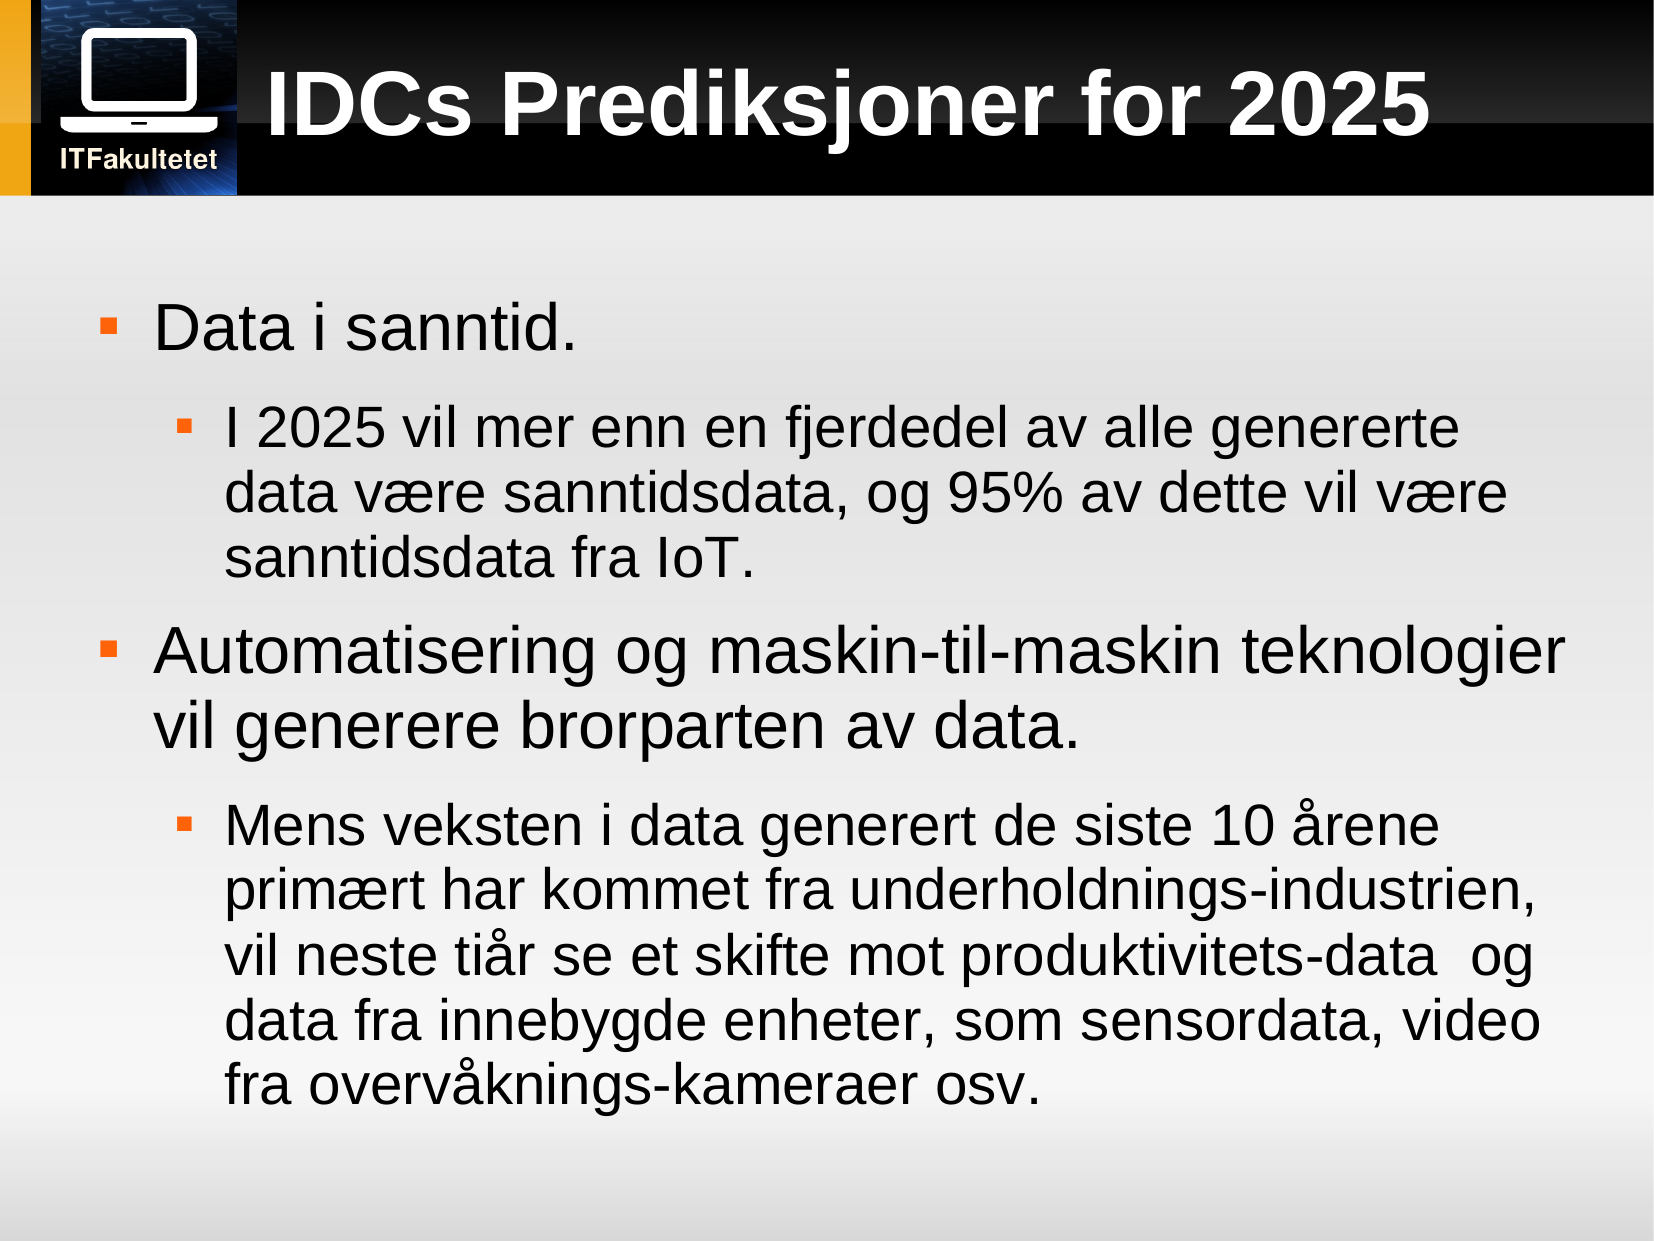

# IDCs Prediksjoner for 2025
Data i sanntid.
I 2025 vil mer enn en fjerdedel av alle genererte data være sanntidsdata, og 95% av dette vil være sanntidsdata fra IoT.
Automatisering og maskin-til-maskin teknologier vil generere brorparten av data.
Mens veksten i data generert de siste 10 årene primært har kommet fra underholdnings-industrien, vil neste tiår se et skifte mot produktivitets-data og data fra innebygde enheter, som sensordata, video fra overvåknings-kameraer osv.